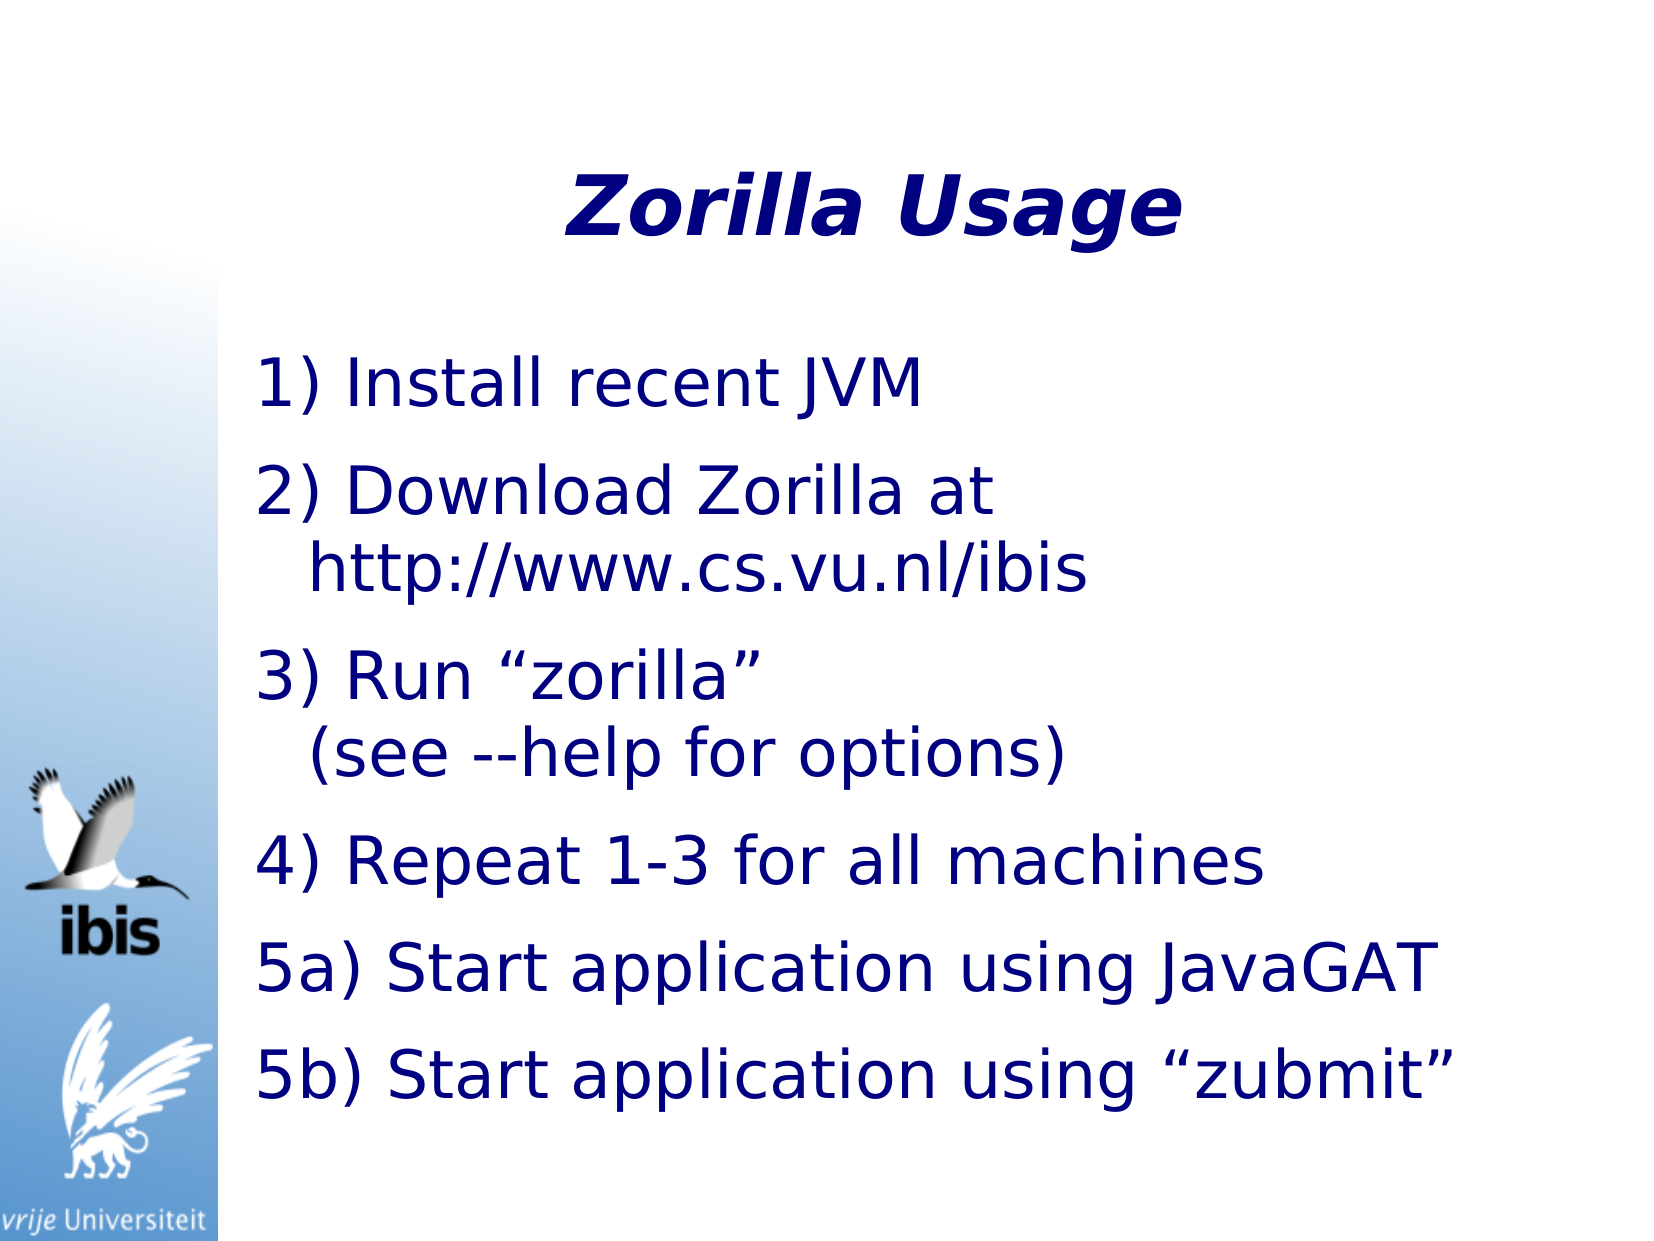

# Zorilla Usage
1) Install recent JVM
2) Download Zorilla at
http://www.cs.vu.nl/ibis
3) Run “zorilla”
(see --help for options)
4) Repeat 1-3 for all machines
5a) Start application using JavaGAT
5b) Start application using “zubmit”